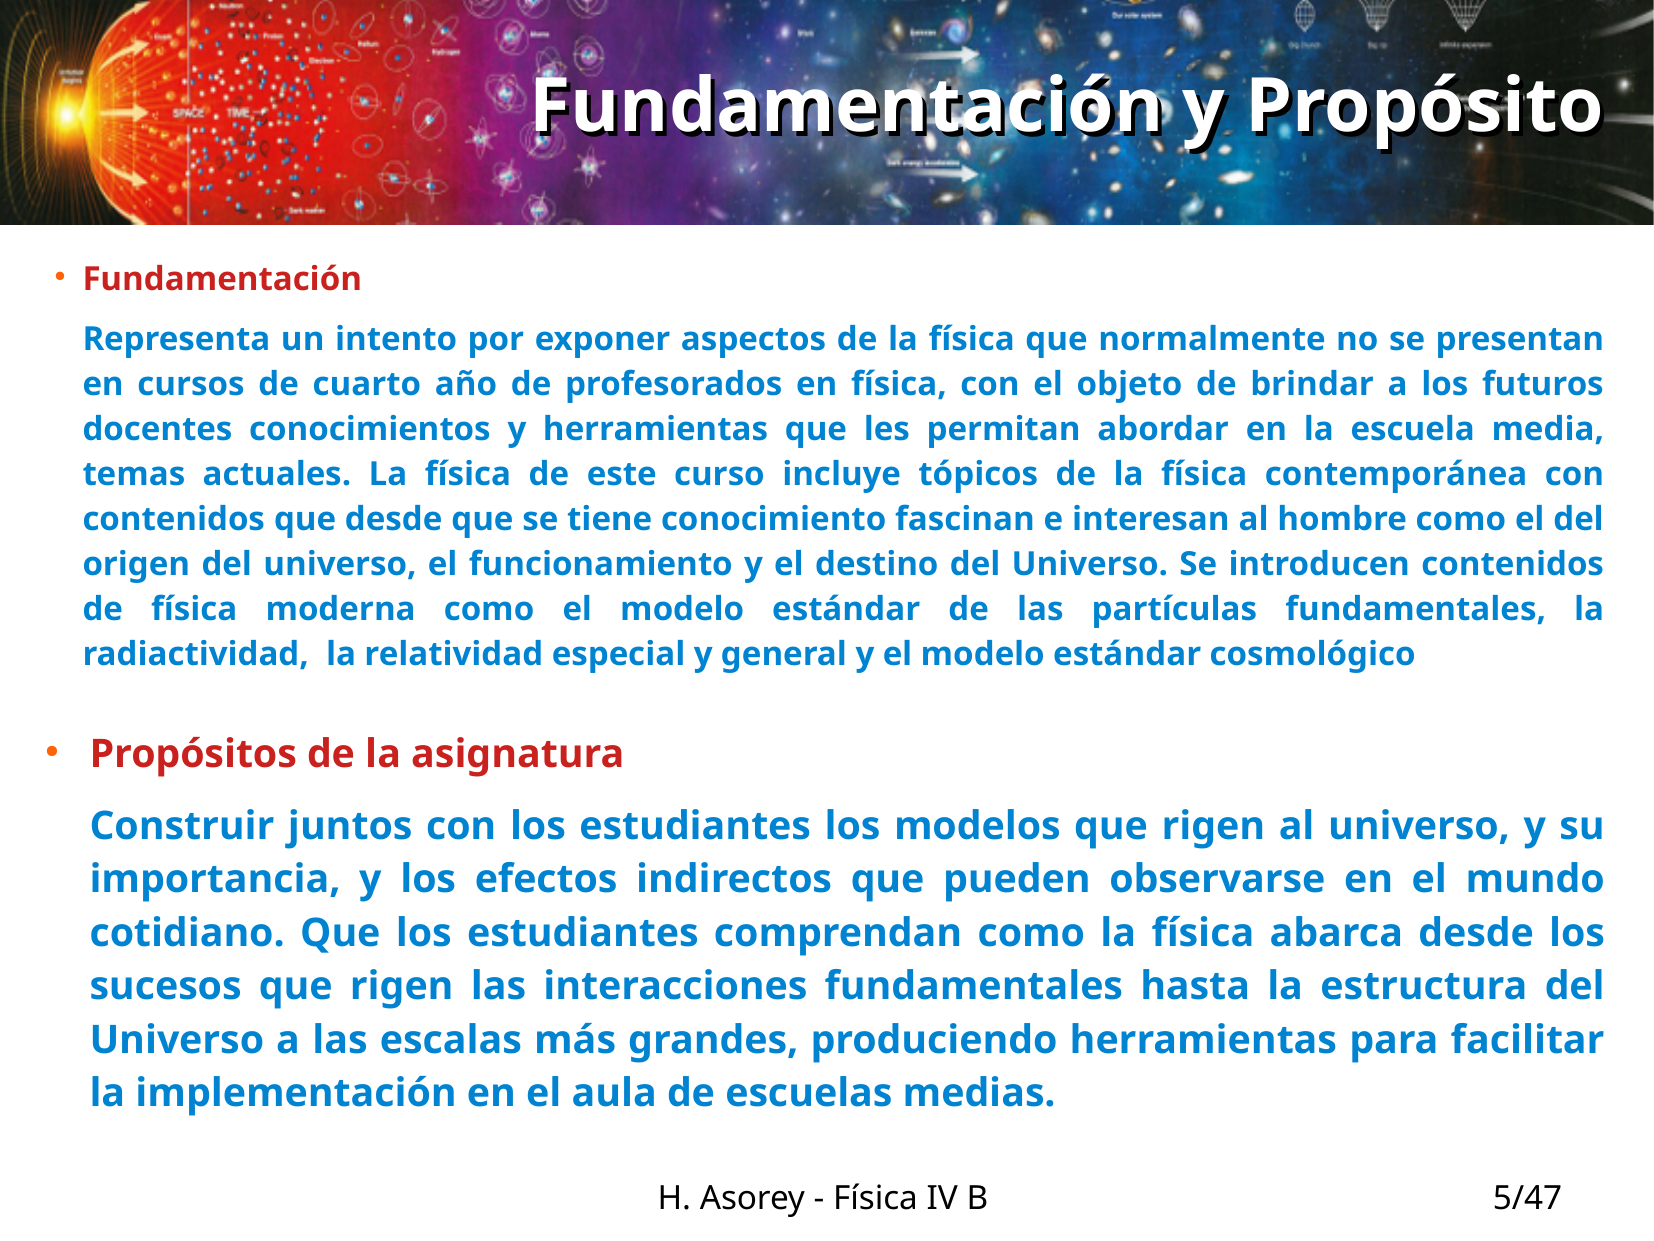

# Fundamentación y Propósito
Fundamentación
Representa un intento por exponer aspectos de la física que normalmente no se presentan en cursos de cuarto año de profesorados en física, con el objeto de brindar a los futuros docentes conocimientos y herramientas que les permitan abordar en la escuela media, temas actuales. La física de este curso incluye tópicos de la física contemporánea con contenidos que desde que se tiene conocimiento fascinan e interesan al hombre como el del origen del universo, el funcionamiento y el destino del Universo. Se introducen contenidos de física moderna como el modelo estándar de las partículas fundamentales, la radiactividad, la relatividad especial y general y el modelo estándar cosmológico
Propósitos de la asignatura
Construir juntos con los estudiantes los modelos que rigen al universo, y su importancia, y los efectos indirectos que pueden observarse en el mundo cotidiano. Que los estudiantes comprendan como la física abarca desde los sucesos que rigen las interacciones fundamentales hasta la estructura del Universo a las escalas más grandes, produciendo herramientas para facilitar la implementación en el aula de escuelas medias.
H. Asorey - Física IV B
5